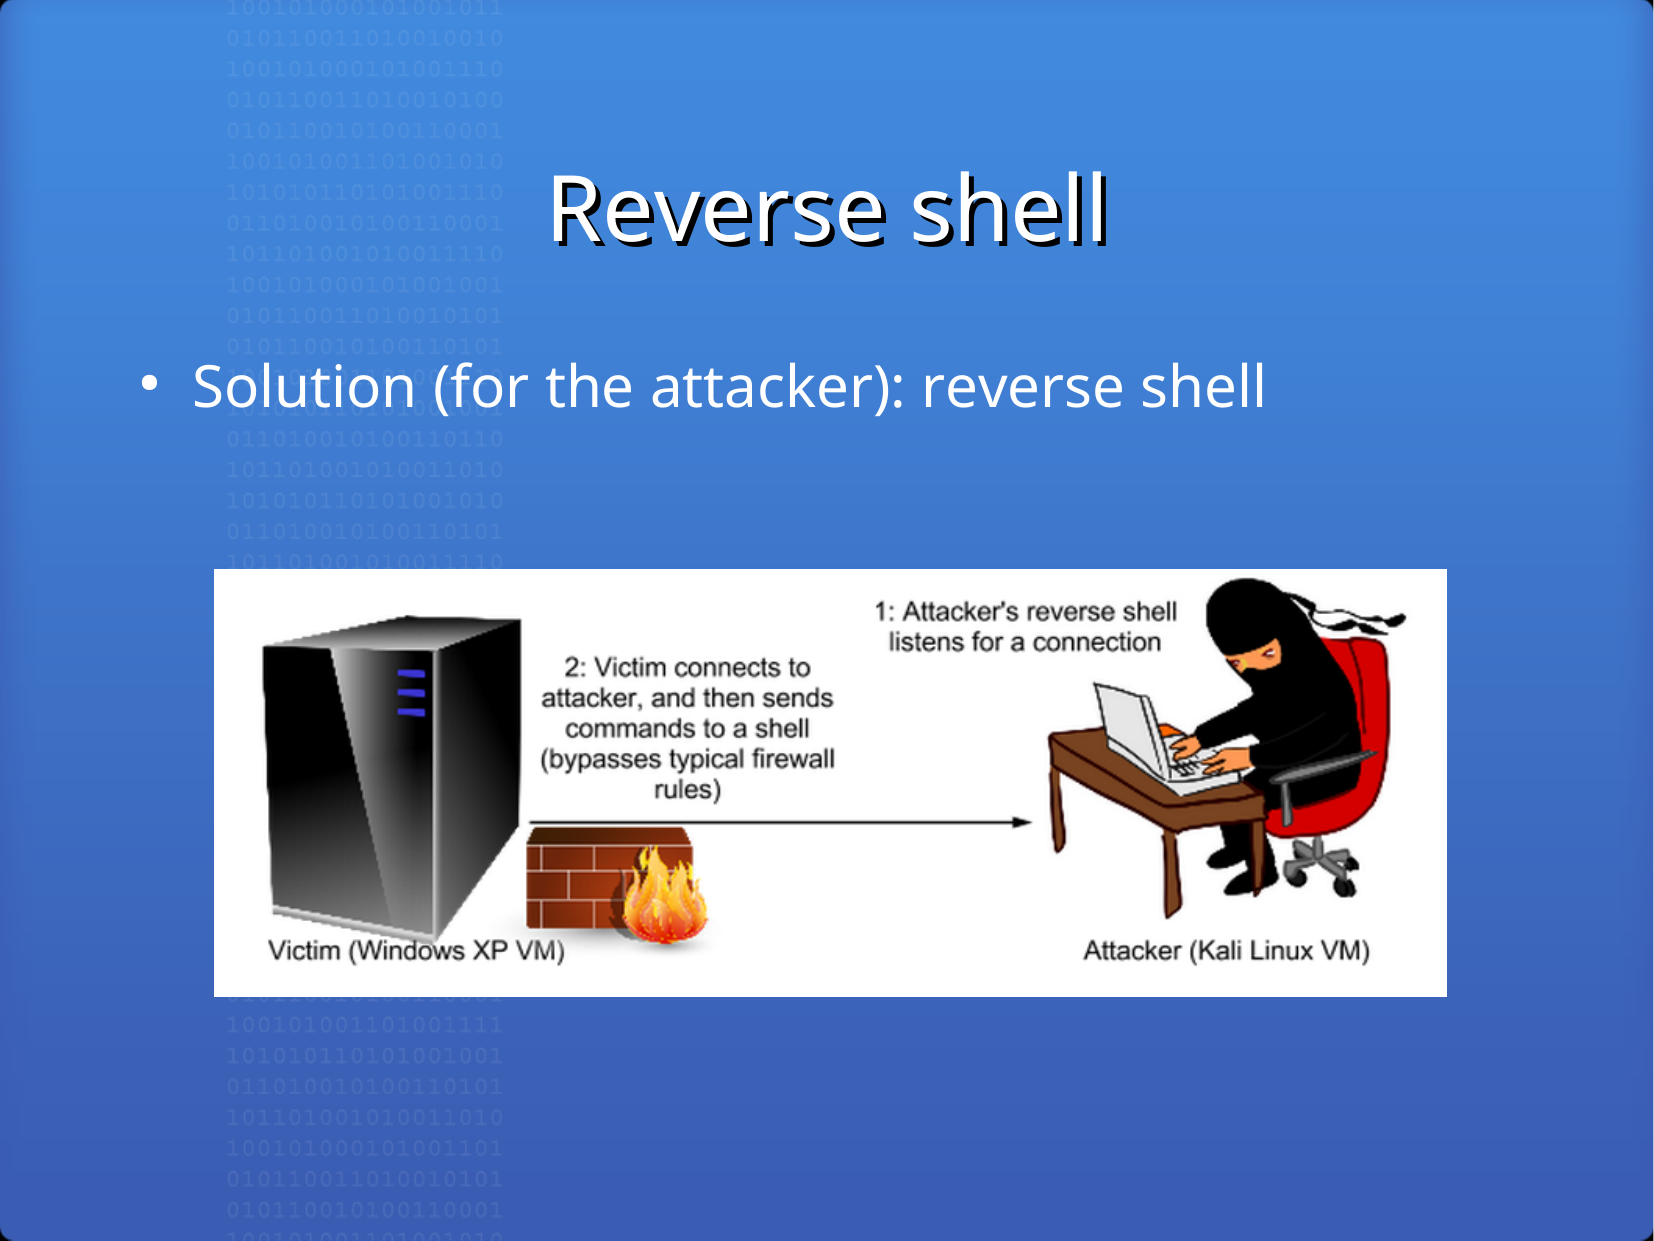

# Reverse shell
Solution (for the attacker): reverse shell